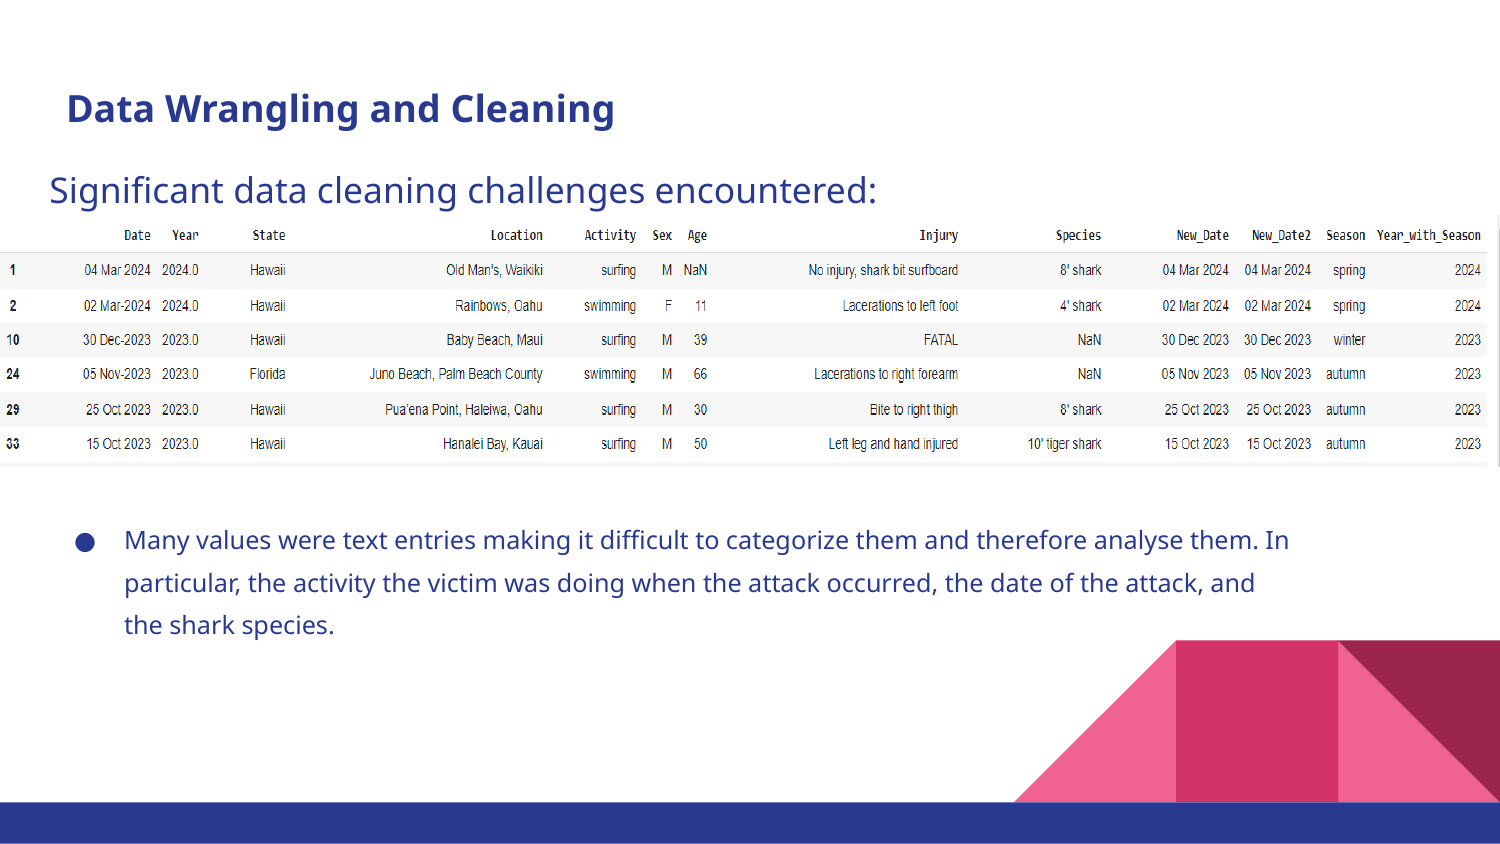

# Data Wrangling and Cleaning
Significant data cleaning challenges encountered:
Many values were text entries making it difficult to categorize them and therefore analyse them. In particular, the activity the victim was doing when the attack occurred, the date of the attack, and the shark species.